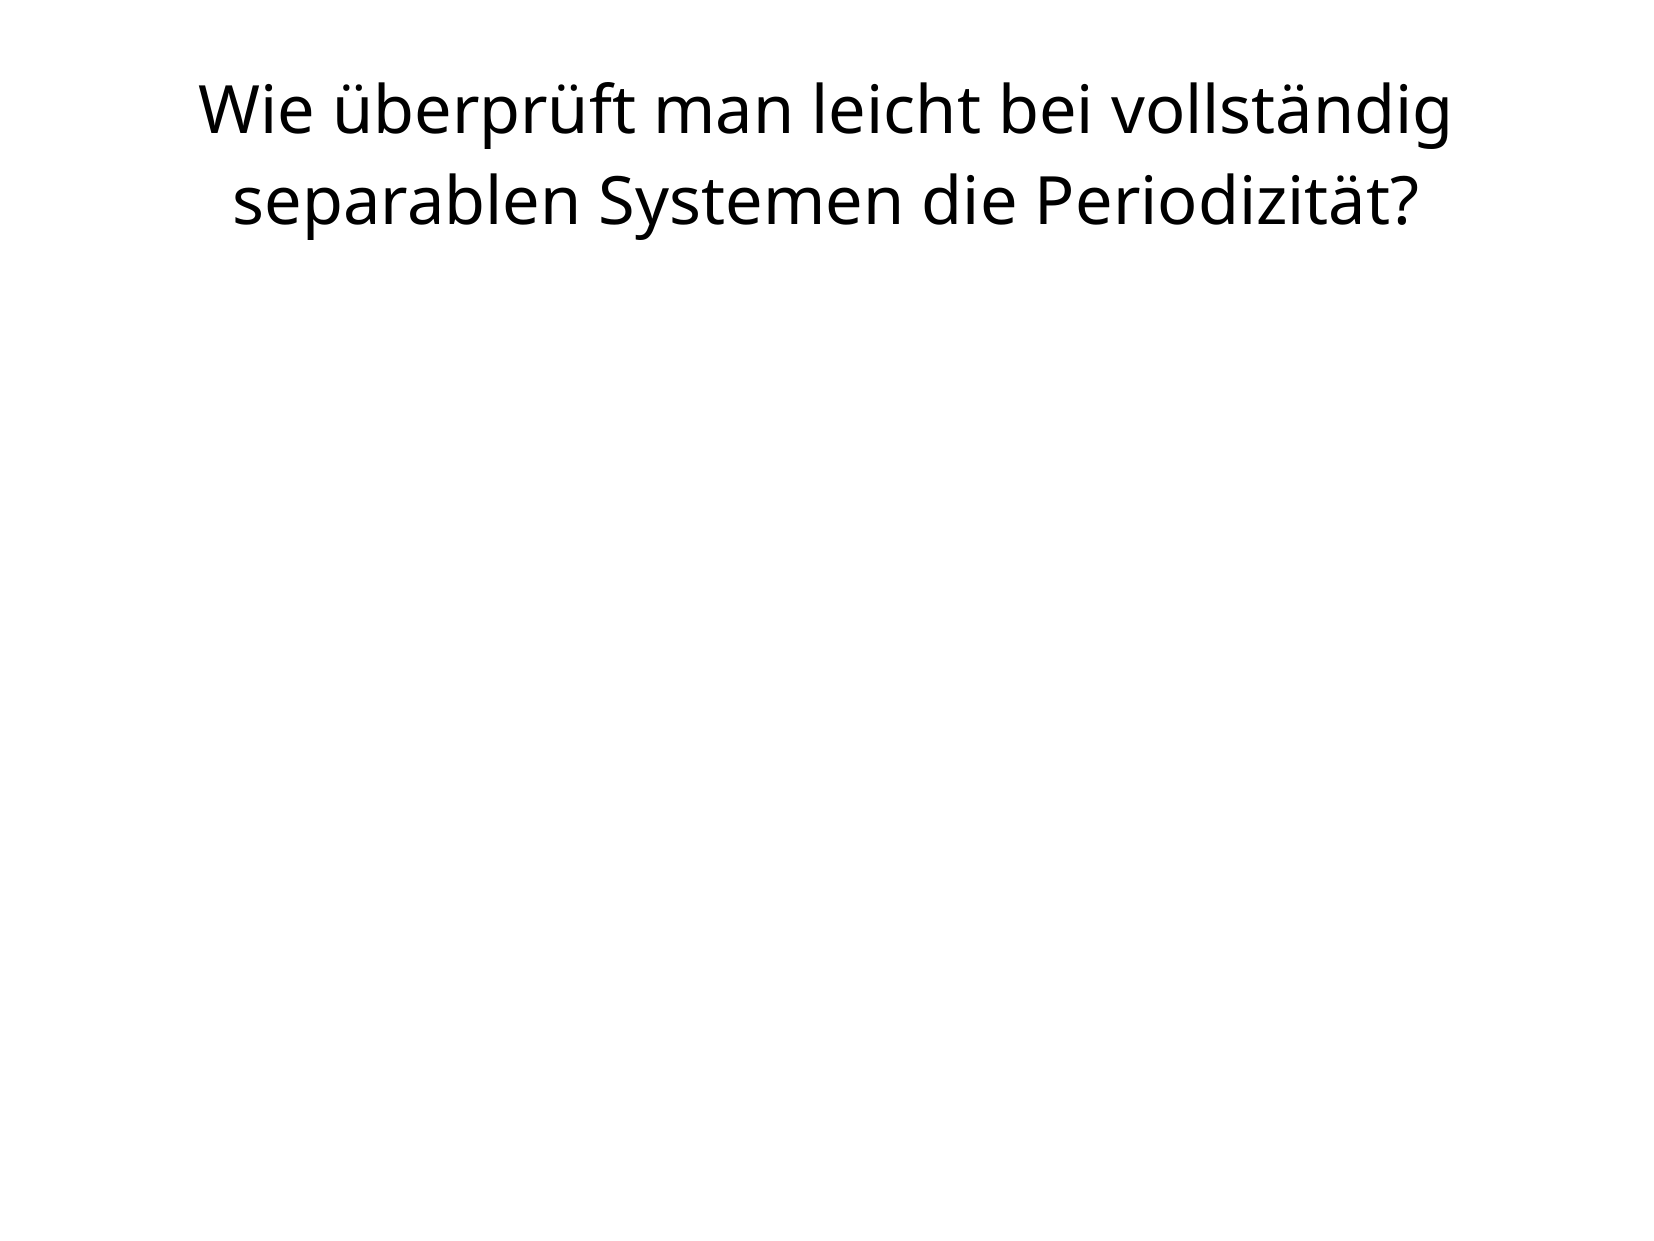

# Wie überprüft man leicht bei vollständig separablen Systemen die Periodizität?